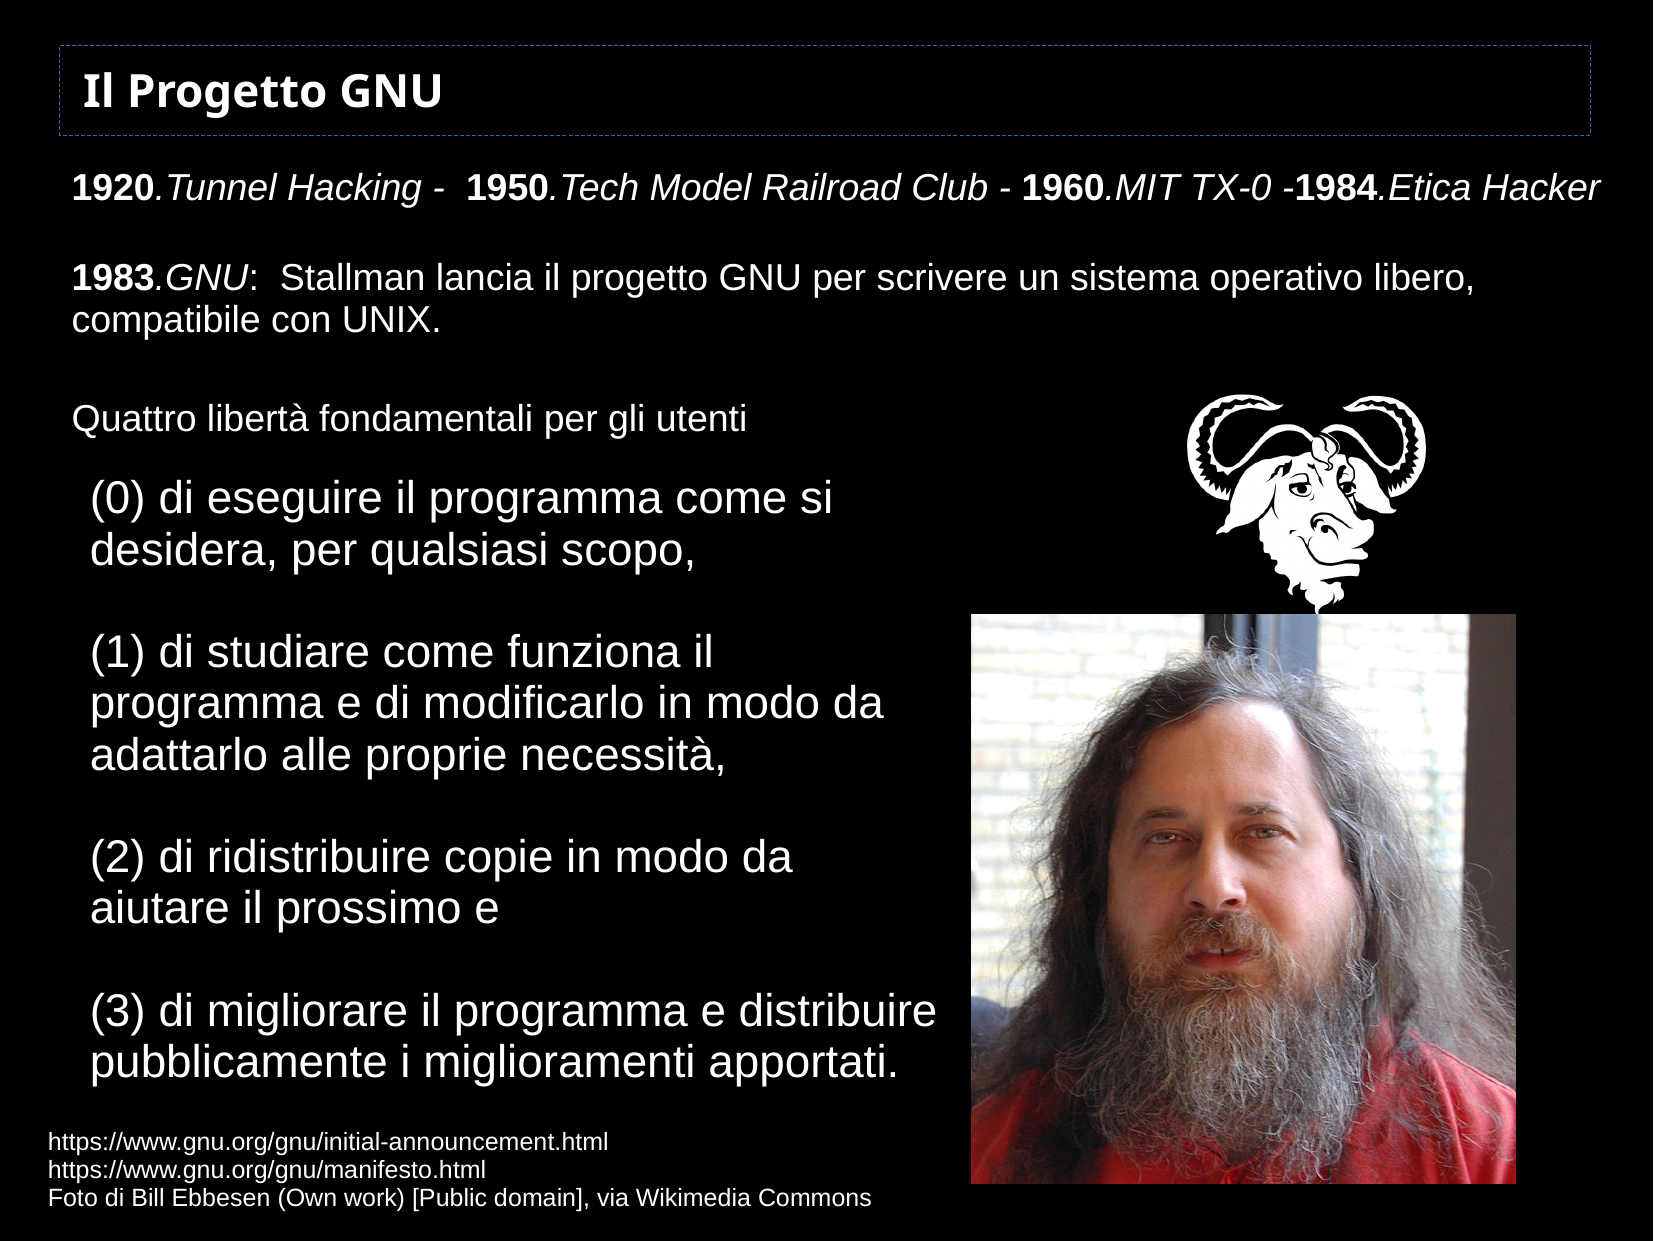

# Il Progetto GNU
1920.Tunnel Hacking - 1950.Tech Model Railroad Club - 1960.MIT TX-0 -1984.Etica Hacker
1983.GNU: Stallman lancia il progetto GNU per scrivere un sistema operativo libero, compatibile con UNIX.
Quattro libertà fondamentali per gli utenti
(0) di eseguire il programma come si desidera, per qualsiasi scopo,
(1) di studiare come funziona il programma e di modificarlo in modo da adattarlo alle proprie necessità,
(2) di ridistribuire copie in modo da aiutare il prossimo e
(3) di migliorare il programma e distribuire pubblicamente i miglioramenti apportati.
https://www.gnu.org/gnu/initial-announcement.html
https://www.gnu.org/gnu/manifesto.html
Foto di Bill Ebbesen (Own work) [Public domain], via Wikimedia Commons